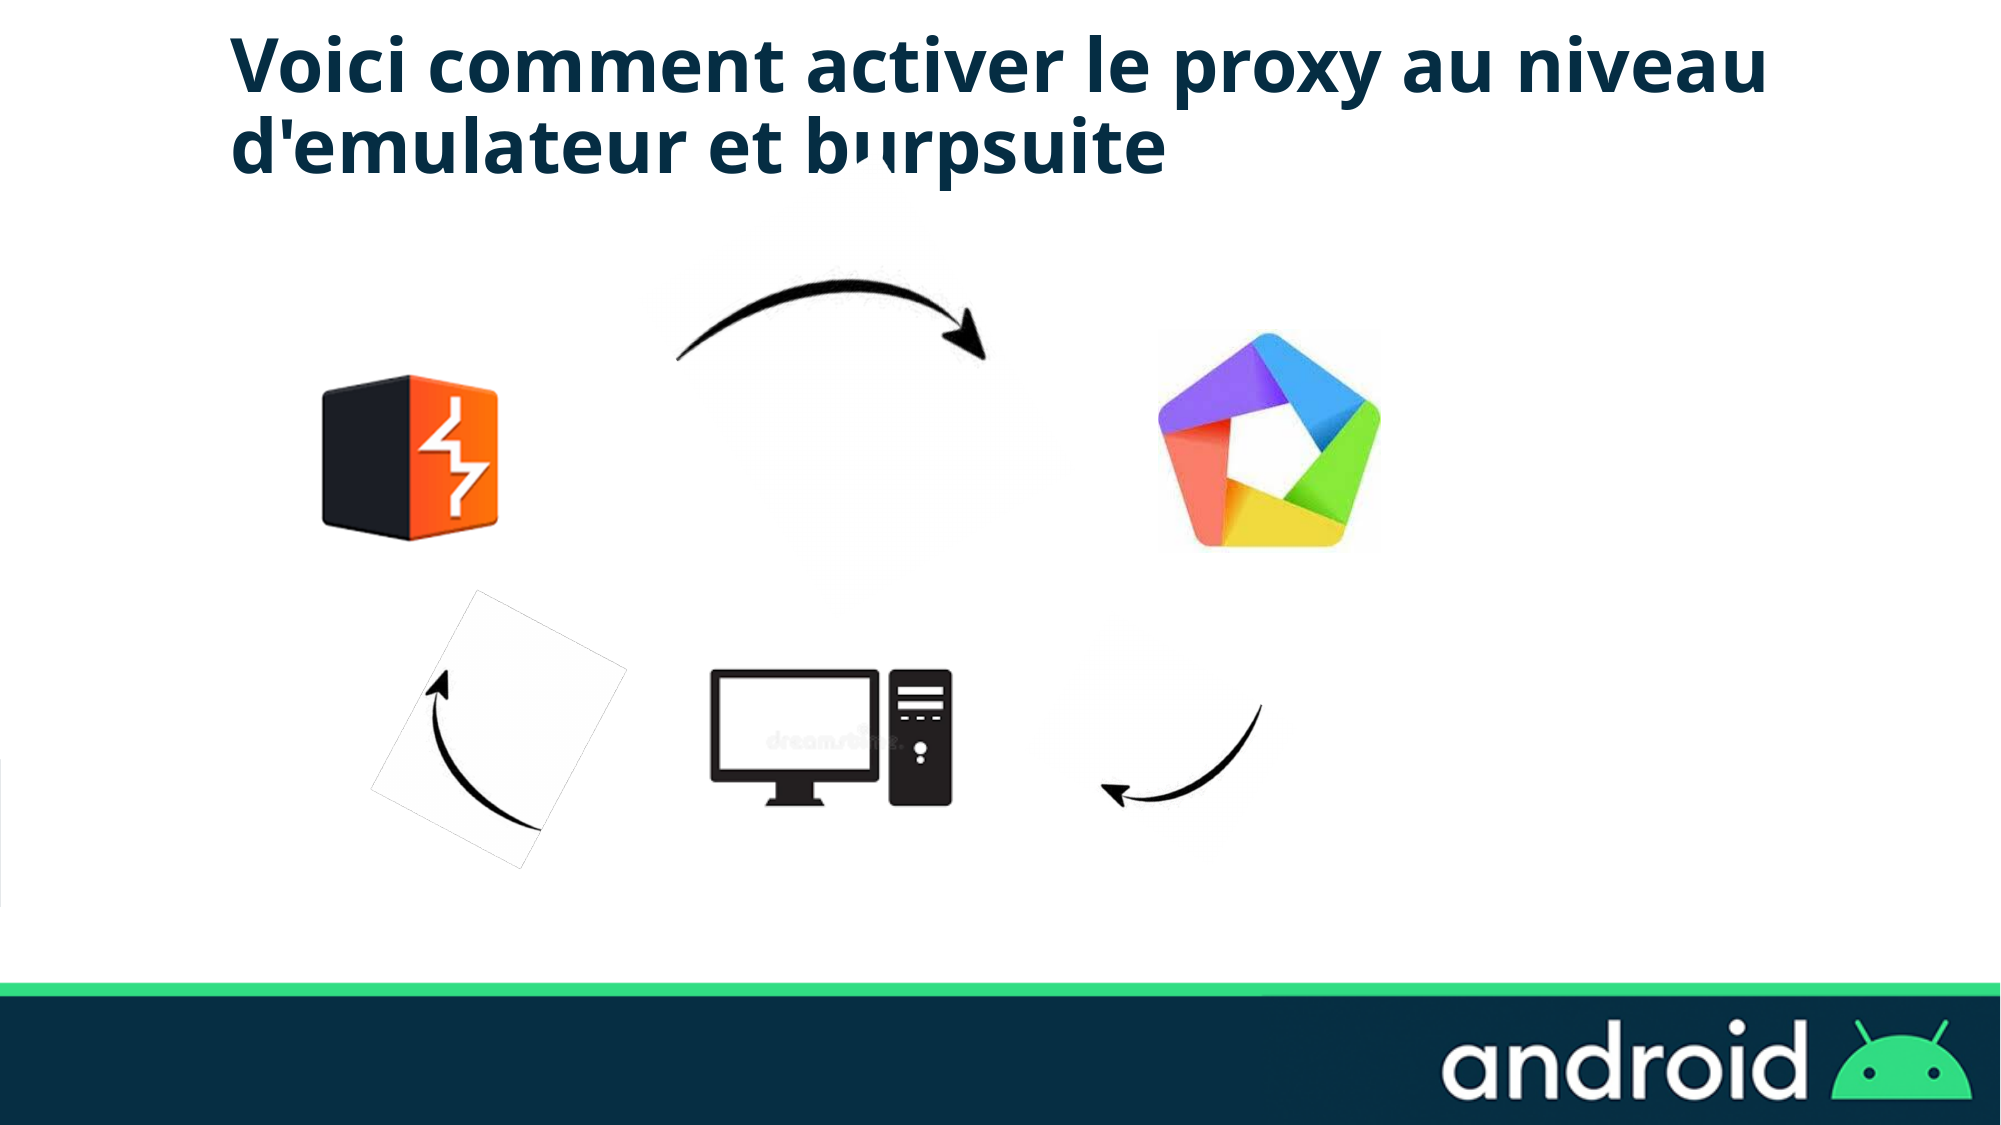

# Voici comment activer le proxy au niveau d'emulateur et burpsuite